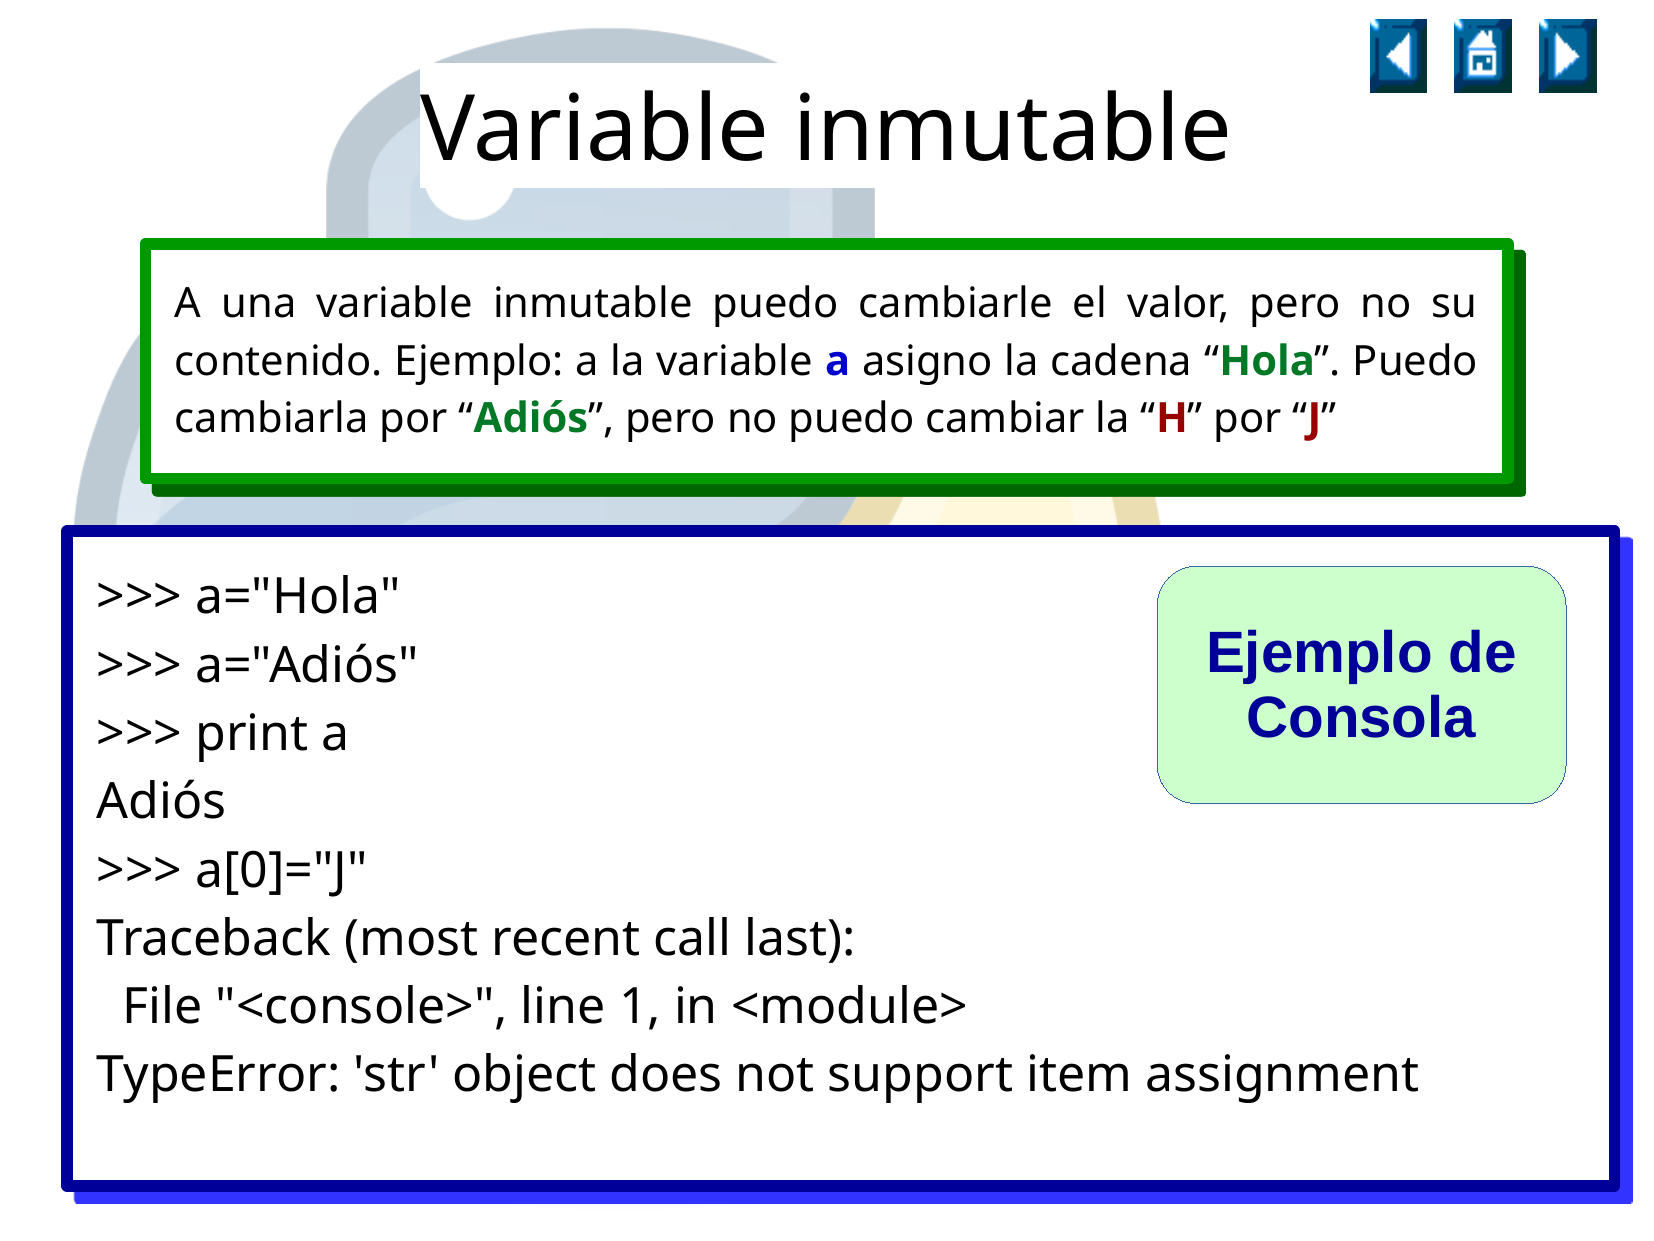

# Variable inmutable
A una variable inmutable puedo cambiarle el valor, pero no su contenido. Ejemplo: a la variable a asigno la cadena “Hola”. Puedo cambiarla por “Adiós”, pero no puedo cambiar la “H” por “J”
>>> a="Hola"
>>> a="Adiós"
>>> print a
Adiós
>>> a[0]="J"
Traceback (most recent call last):
 File "<console>", line 1, in <module>
TypeError: 'str' object does not support item assignment
Ejemplo de
Consola